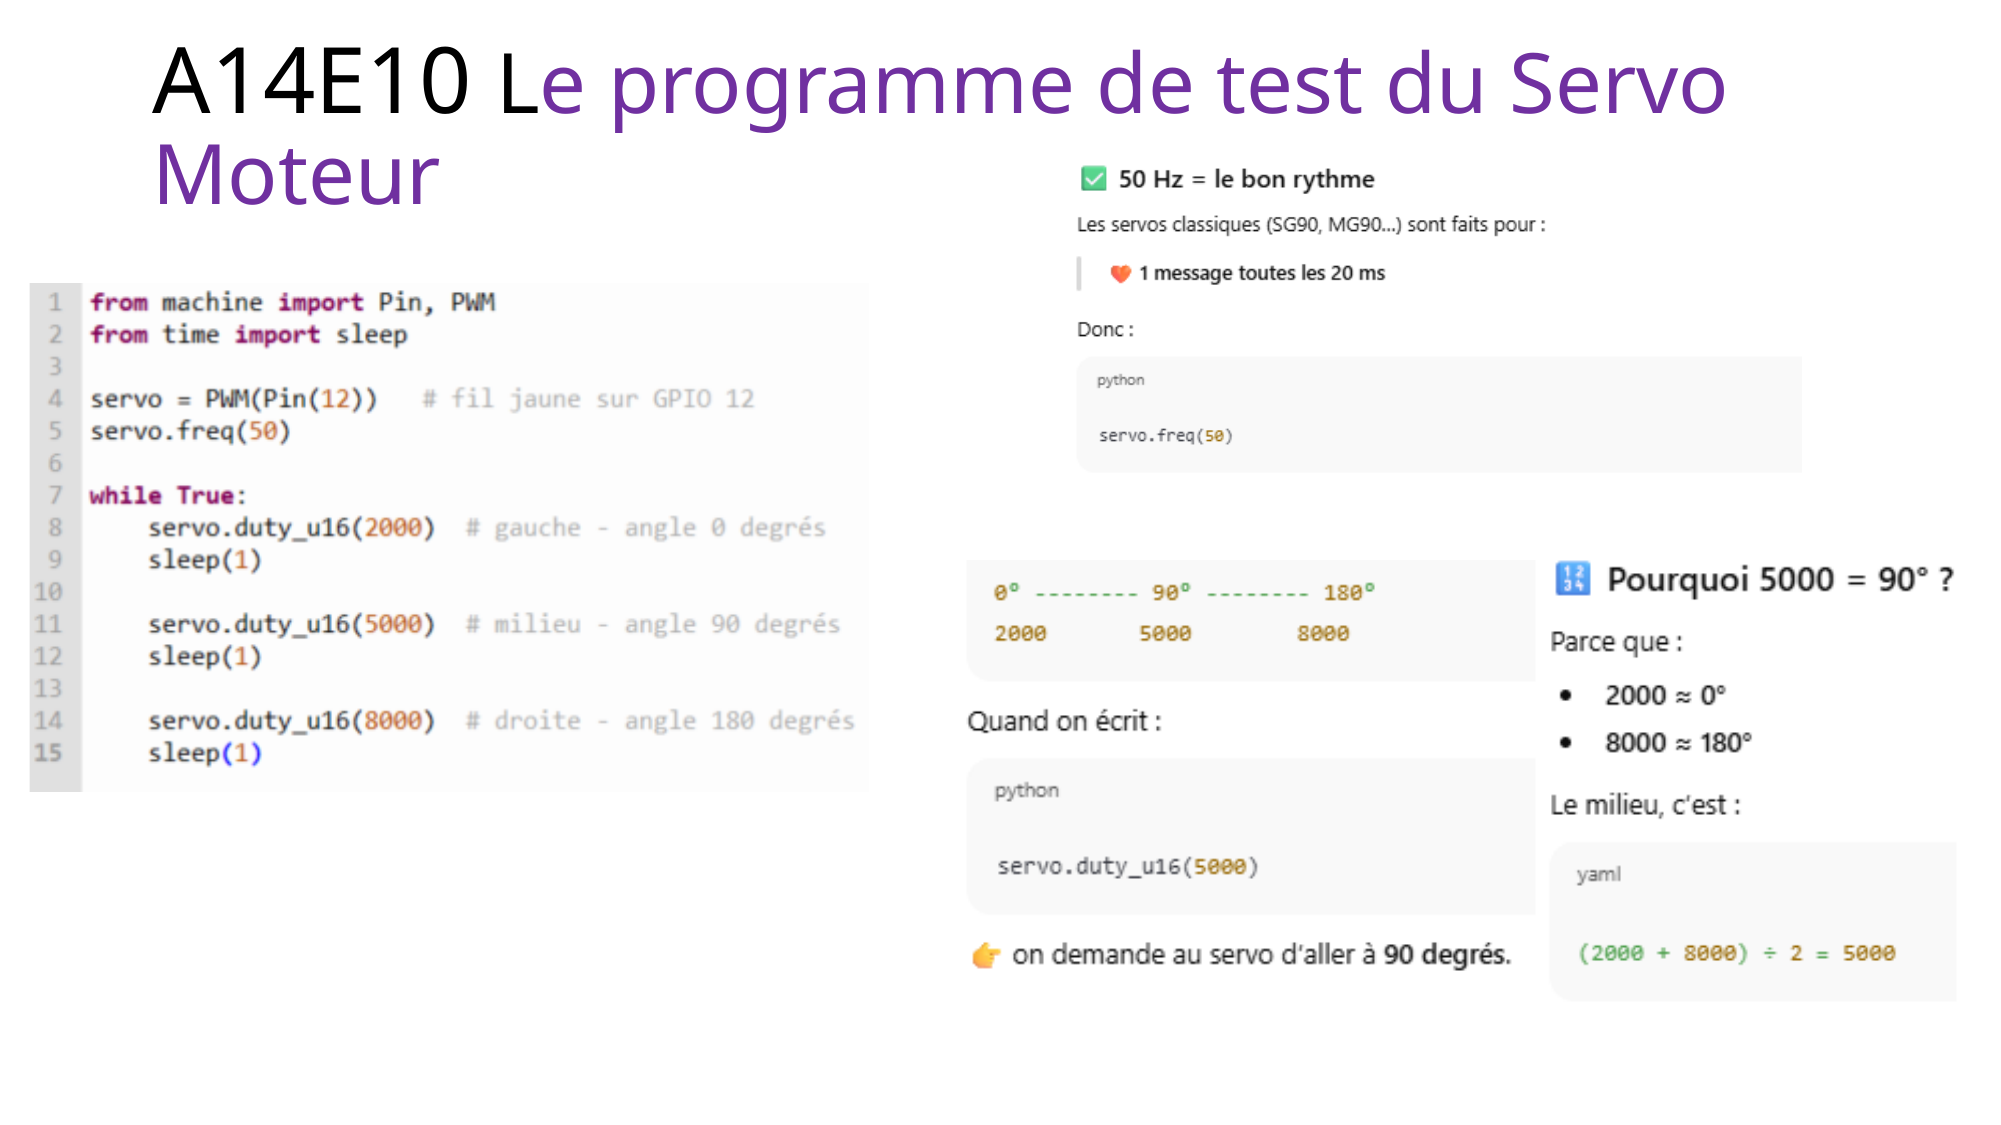

A14E10 Le programme de test du Servo Moteur